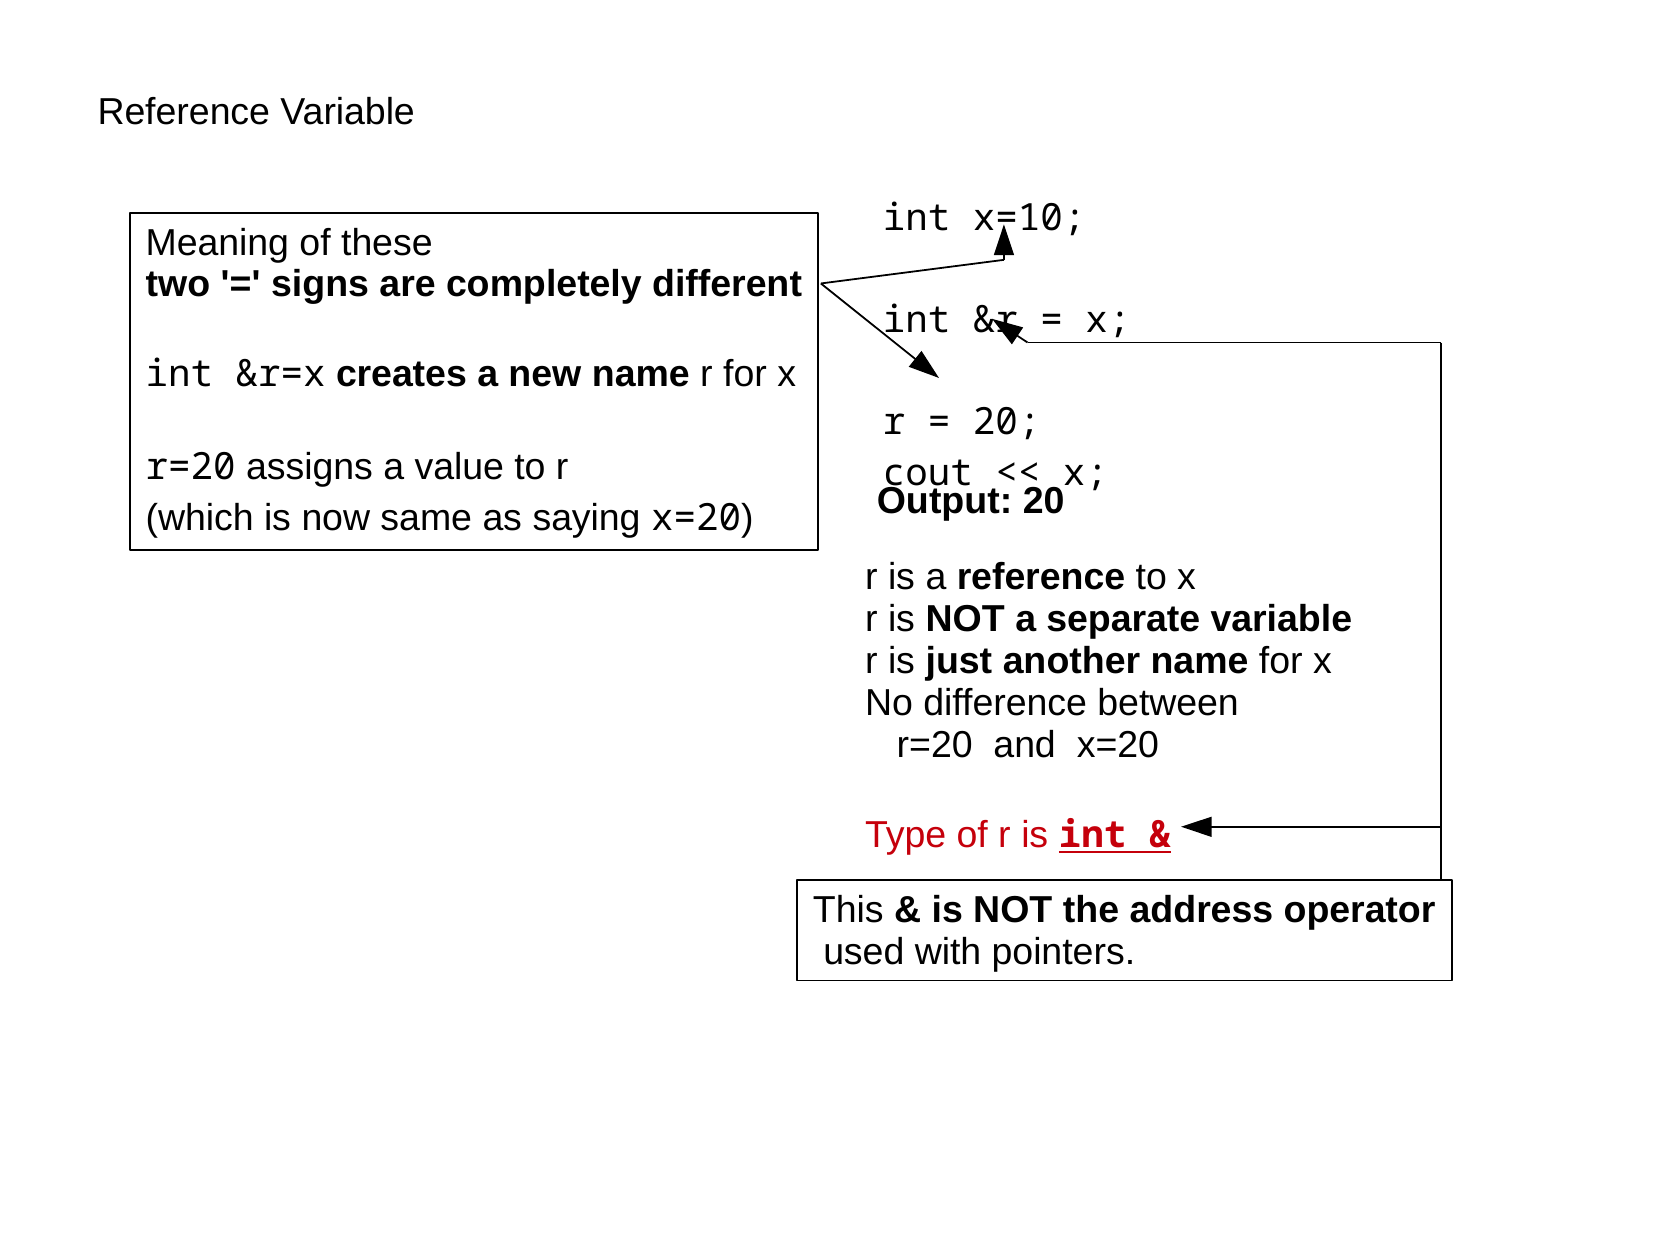

Reference Variable
int x=10;
int &r = x;
r = 20;
cout << x;
Meaning of these
two '=' signs are completely different
int &r=x creates a new name r for x
r=20 assigns a value to r
(which is now same as saying x=20)
Output: 20
r is a reference to x
r is NOT a separate variable
r is just another name for x
No difference between
 r=20 and x=20
Type of r is int &
This & is NOT the address operator
 used with pointers.